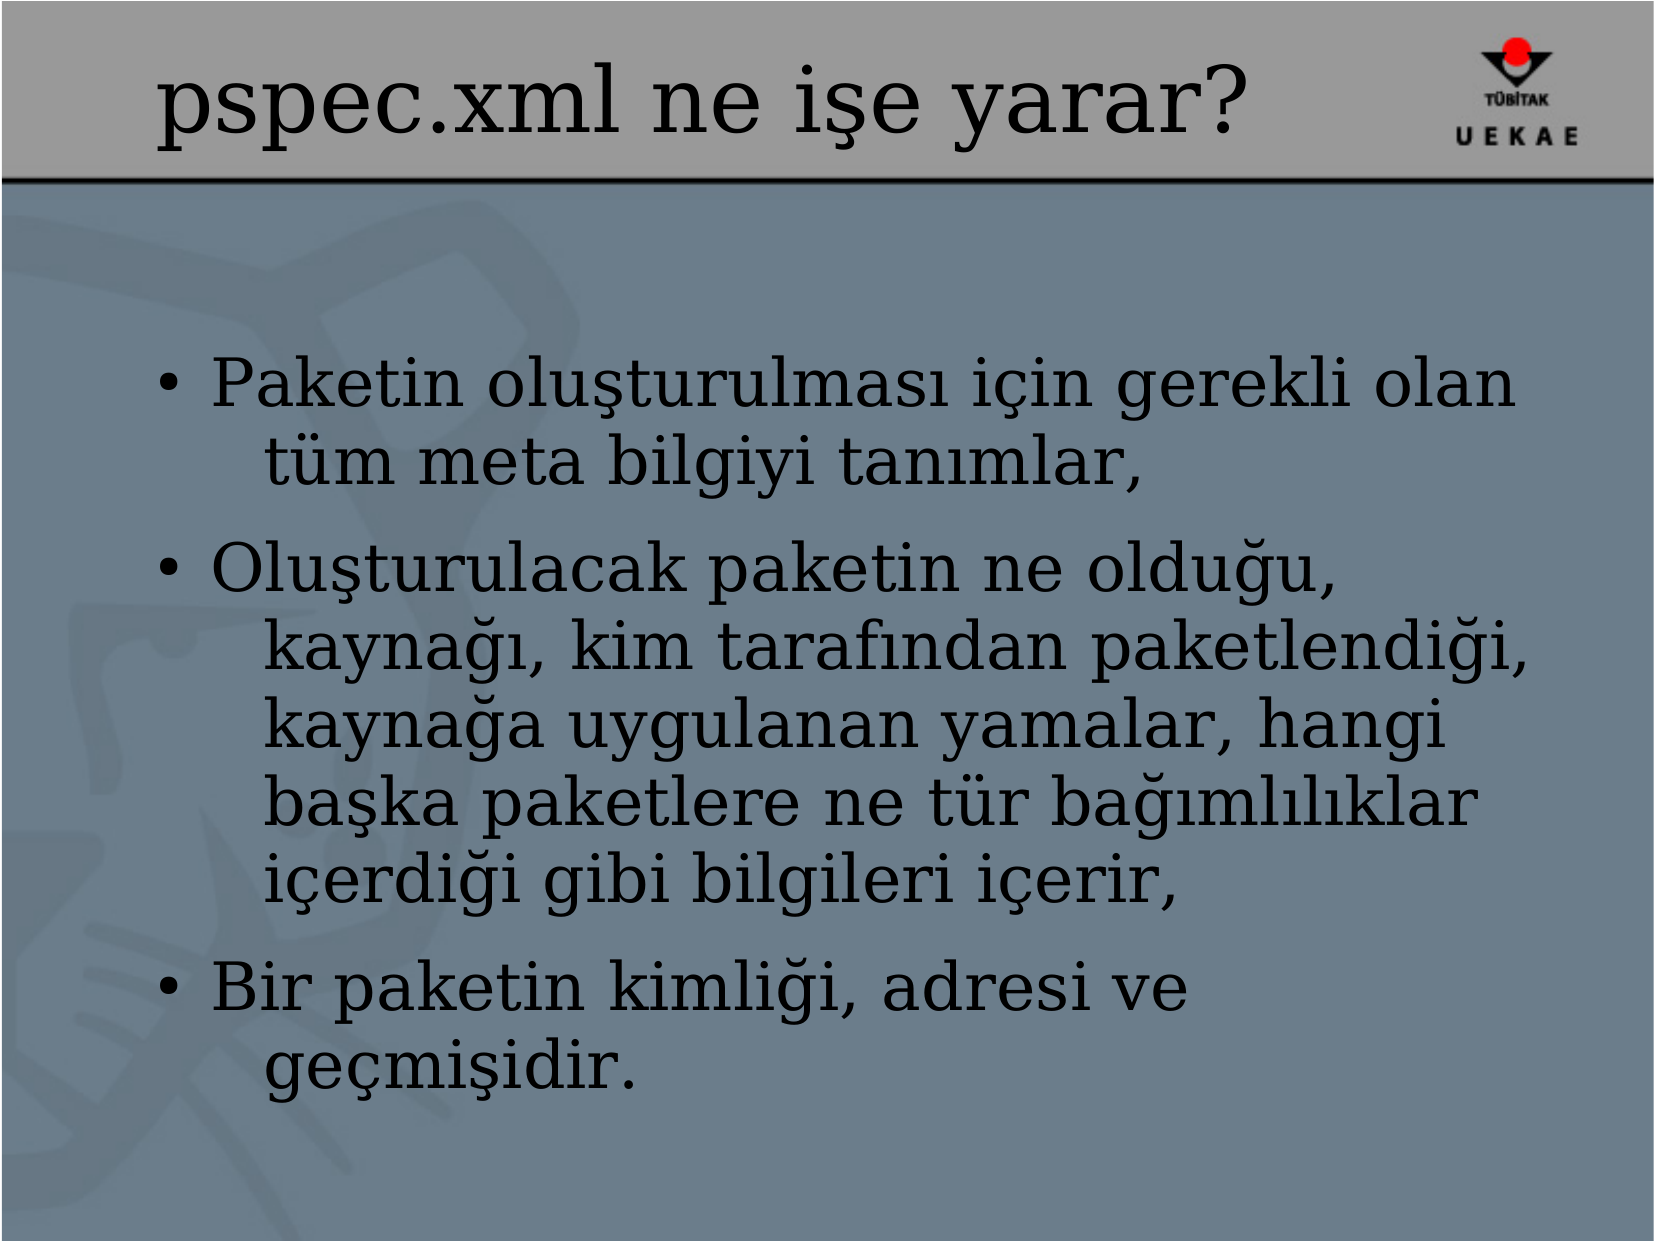

# pspec.xml ne işe yarar?
Paketin oluşturulması için gerekli olan tüm meta bilgiyi tanımlar,
Oluşturulacak paketin ne olduğu, kaynağı, kim tarafından paketlendiği, kaynağa uygulanan yamalar, hangi başka paketlere ne tür bağımlılıklar içerdiği gibi bilgileri içerir,
Bir paketin kimliği, adresi ve geçmişidir.